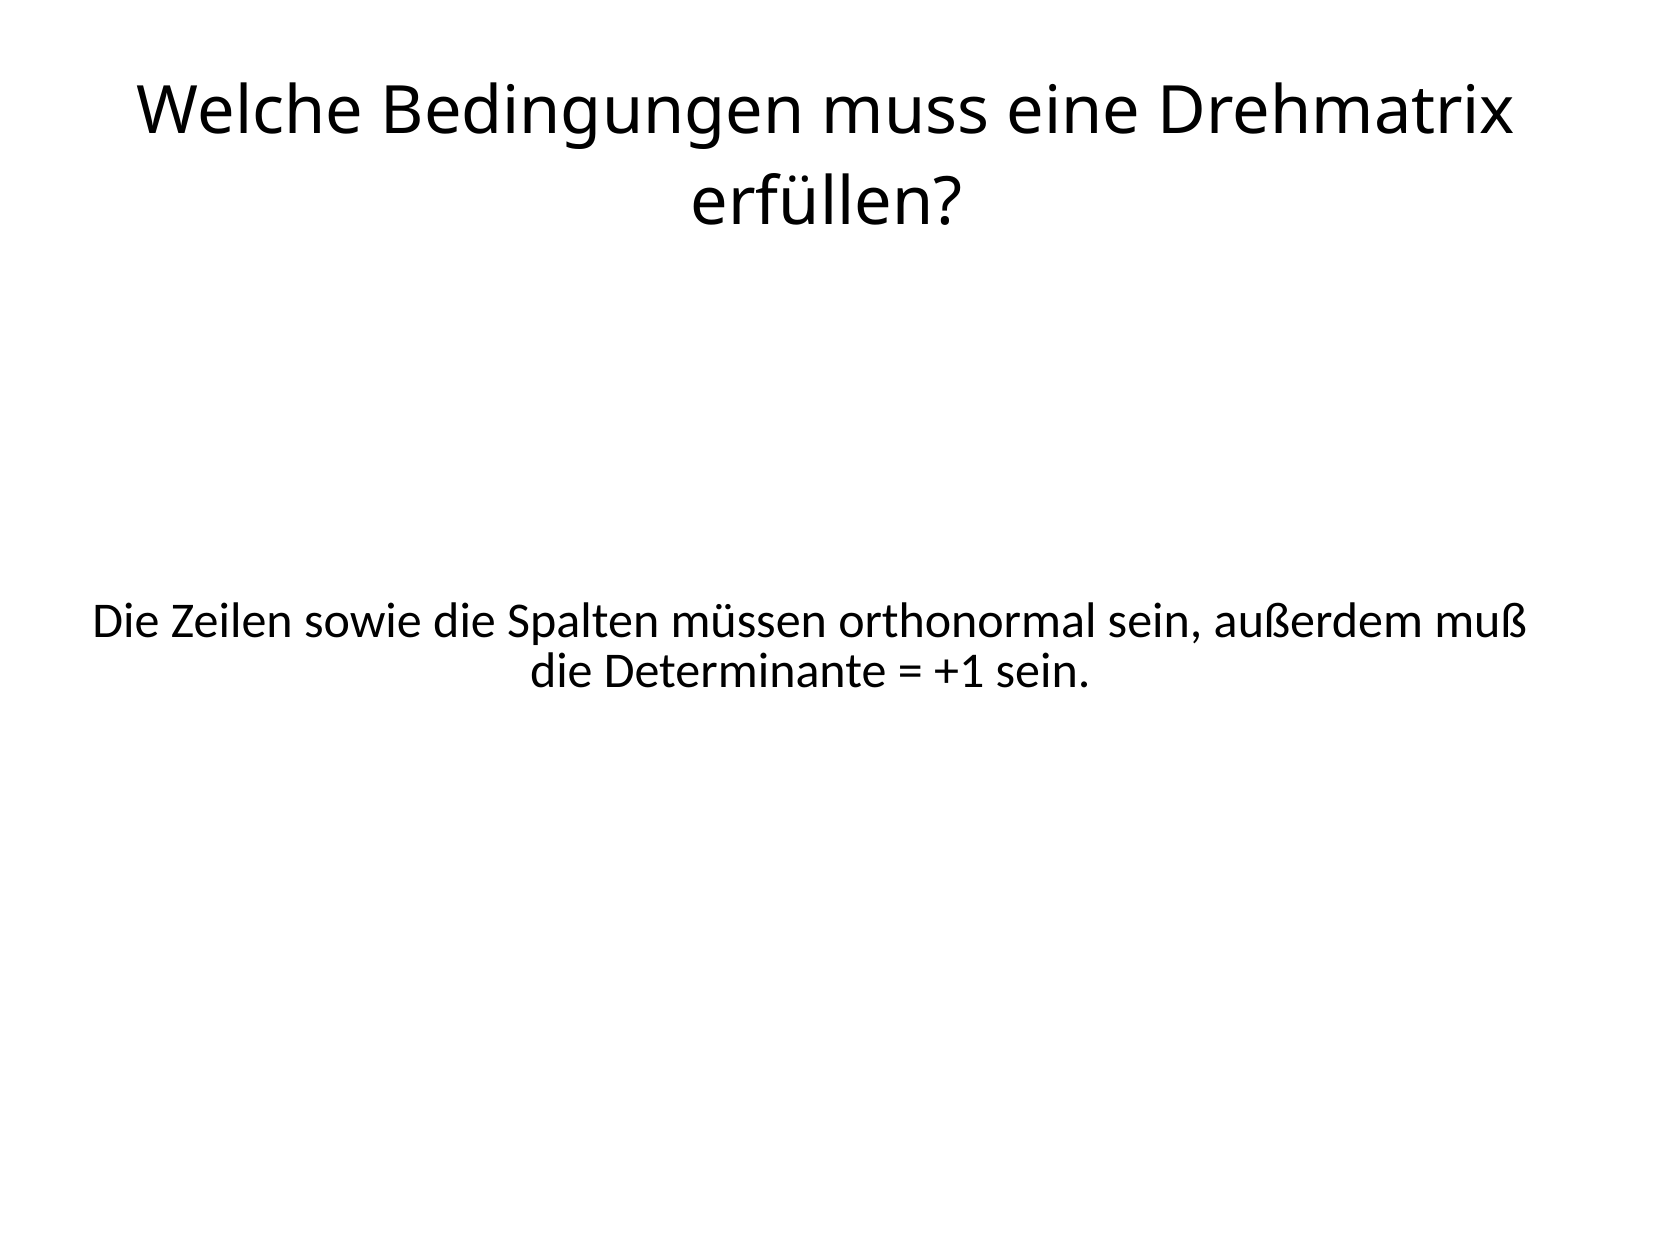

# Welche Bedingungen muss eine Drehmatrix erfüllen?
Die Zeilen sowie die Spalten müssen orthonormal sein, außerdem muß die Determinante = +1 sein.